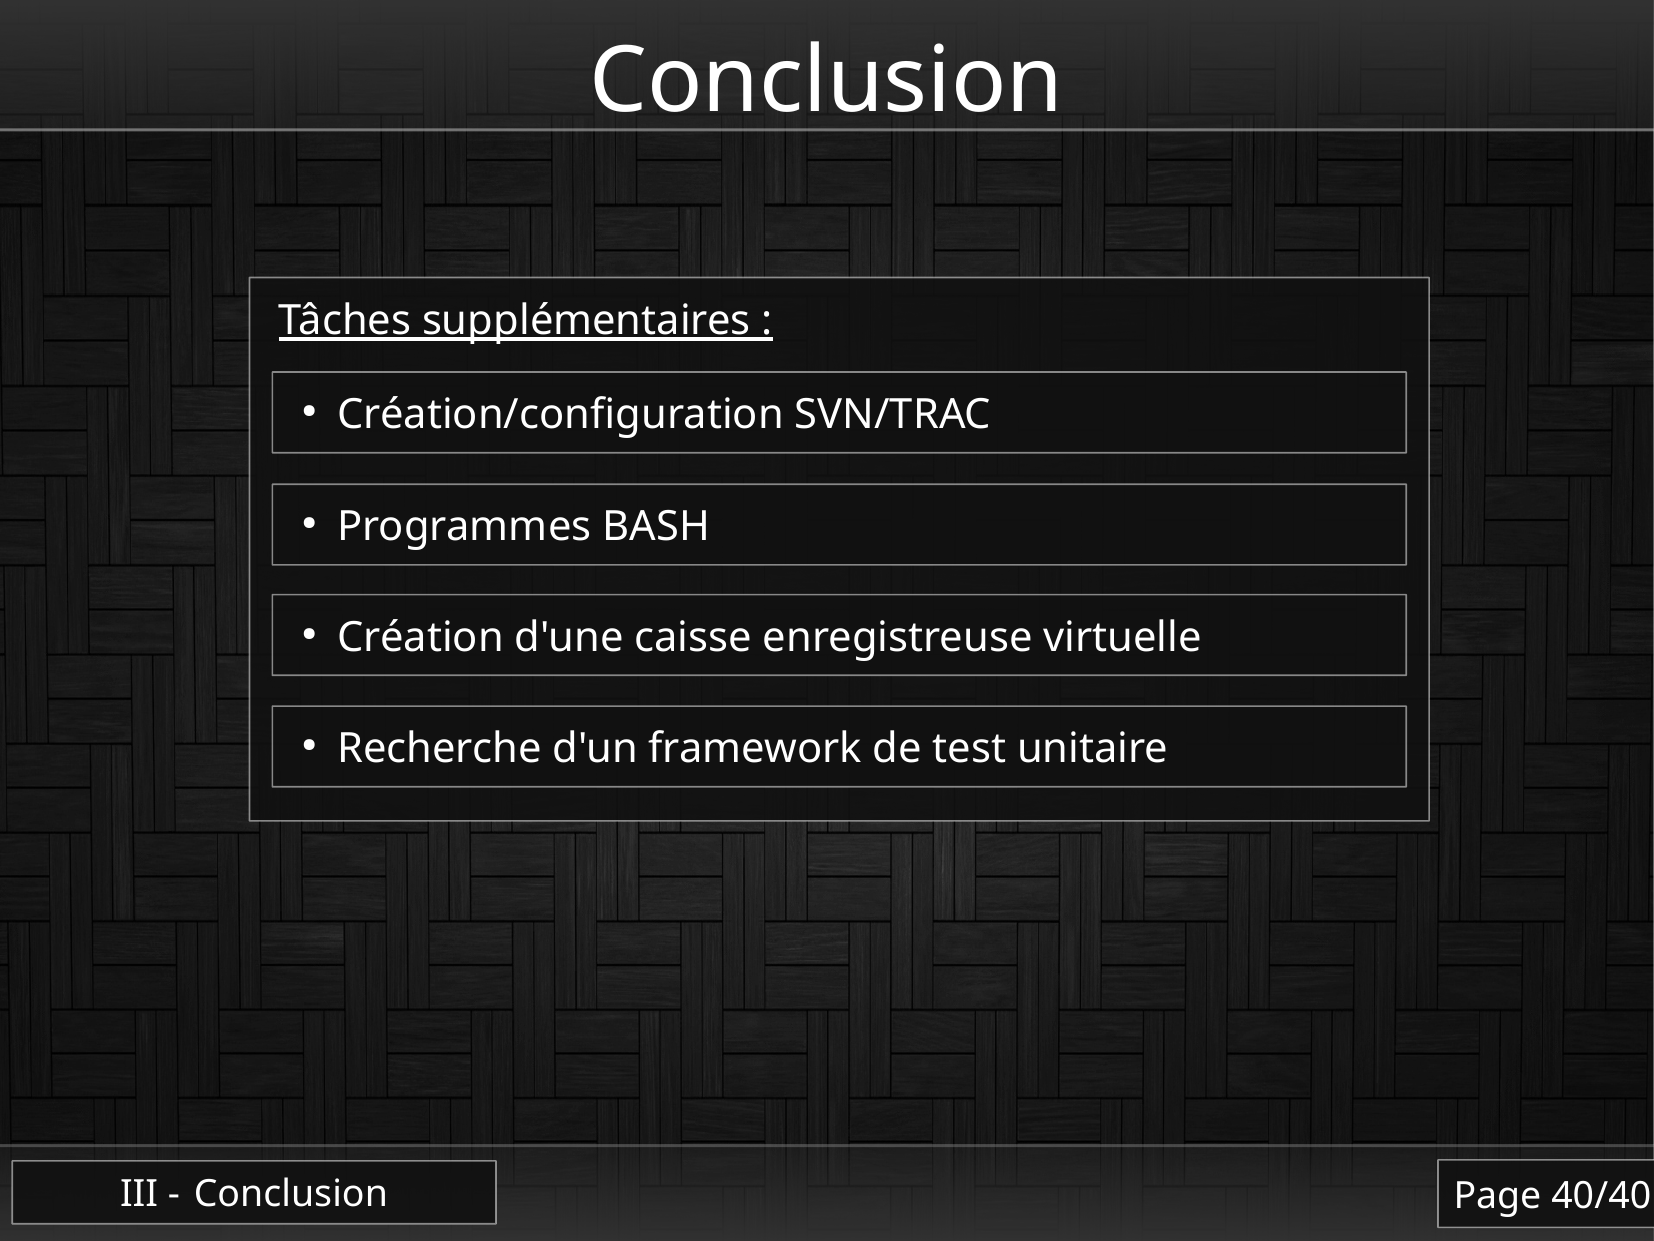

Conclusion
Tâches supplémentaires :
Création/configuration SVN/TRAC
Programmes BASH
Création d'une caisse enregistreuse virtuelle
Recherche d'un framework de test unitaire
III -	Conclusion